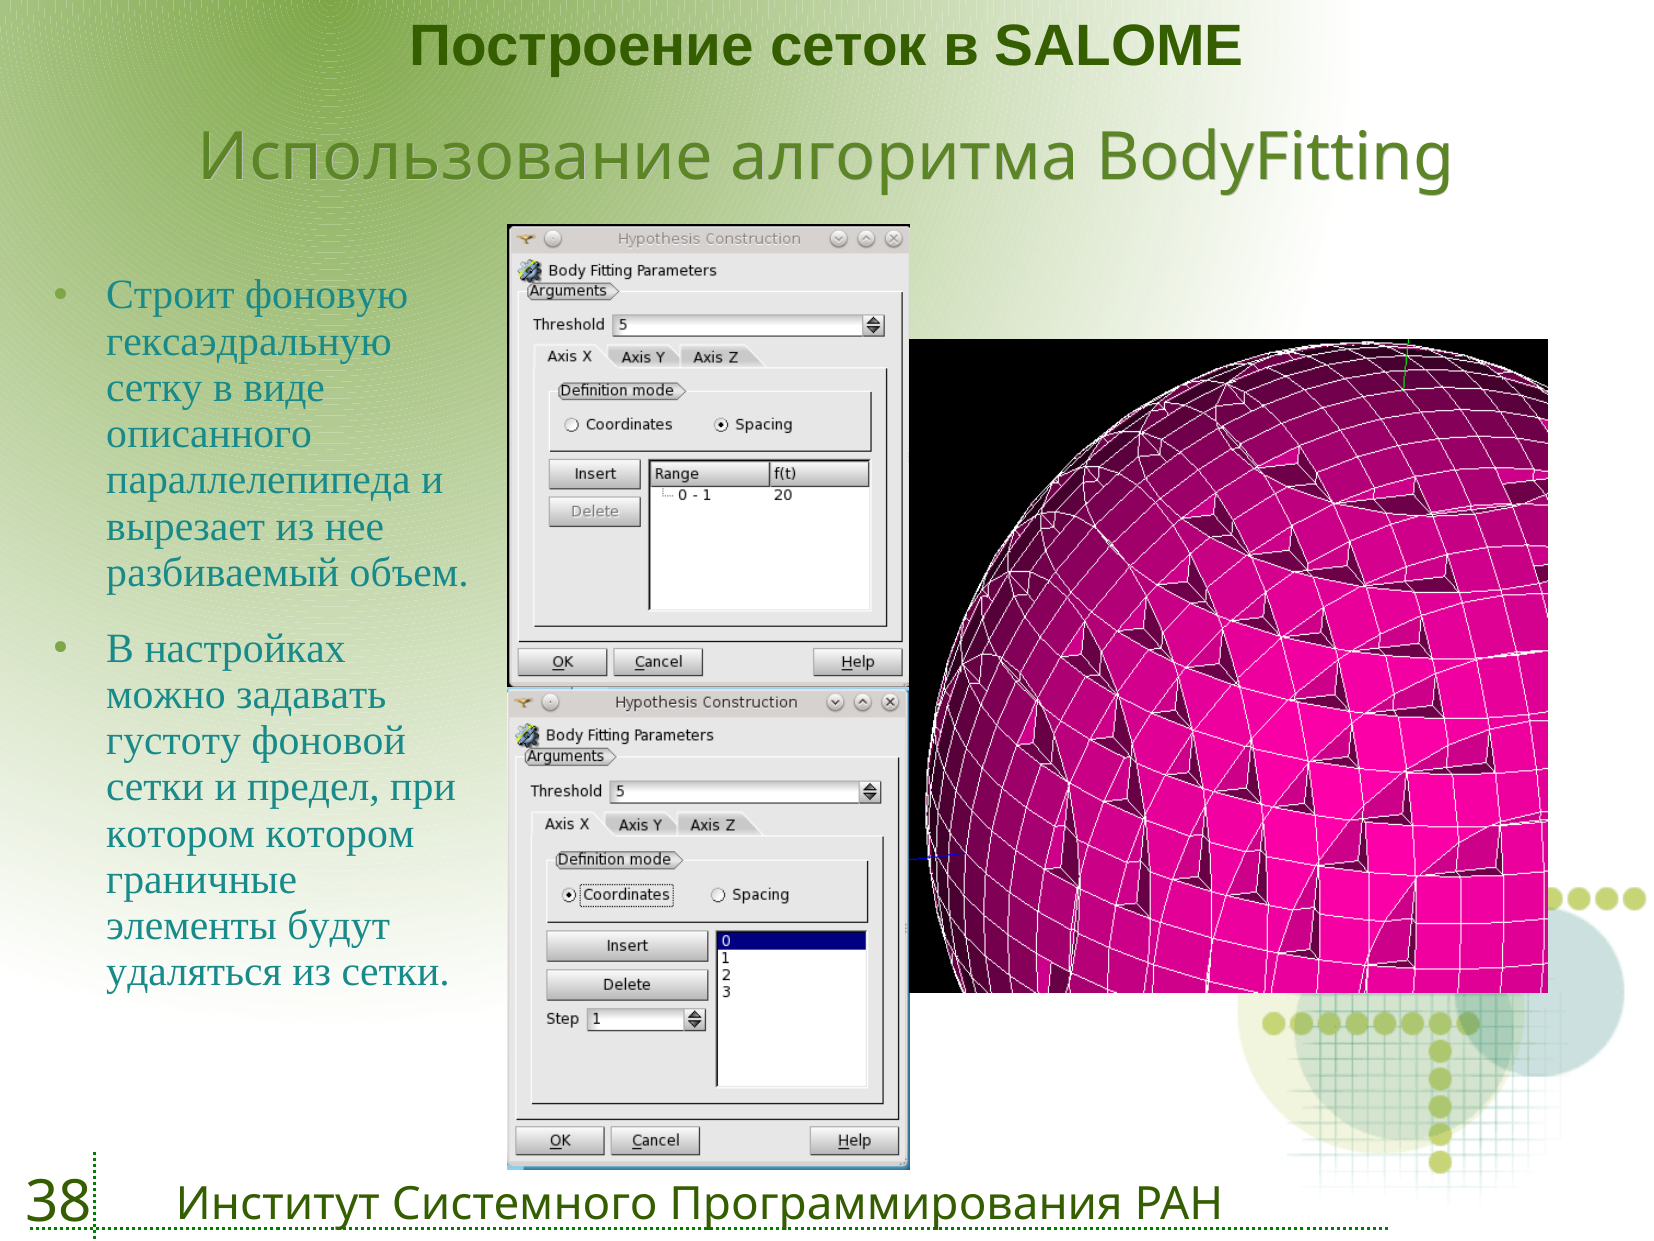

# Использование алгоритма BodyFitting
Строит фоновую гексаэдральную сетку в виде описанного параллелепипеда и вырезает из нее разбиваемый объем.
В настройках можно задавать густоту фоновой сетки и предел, при котором котором граничные элементы будут удаляться из сетки.